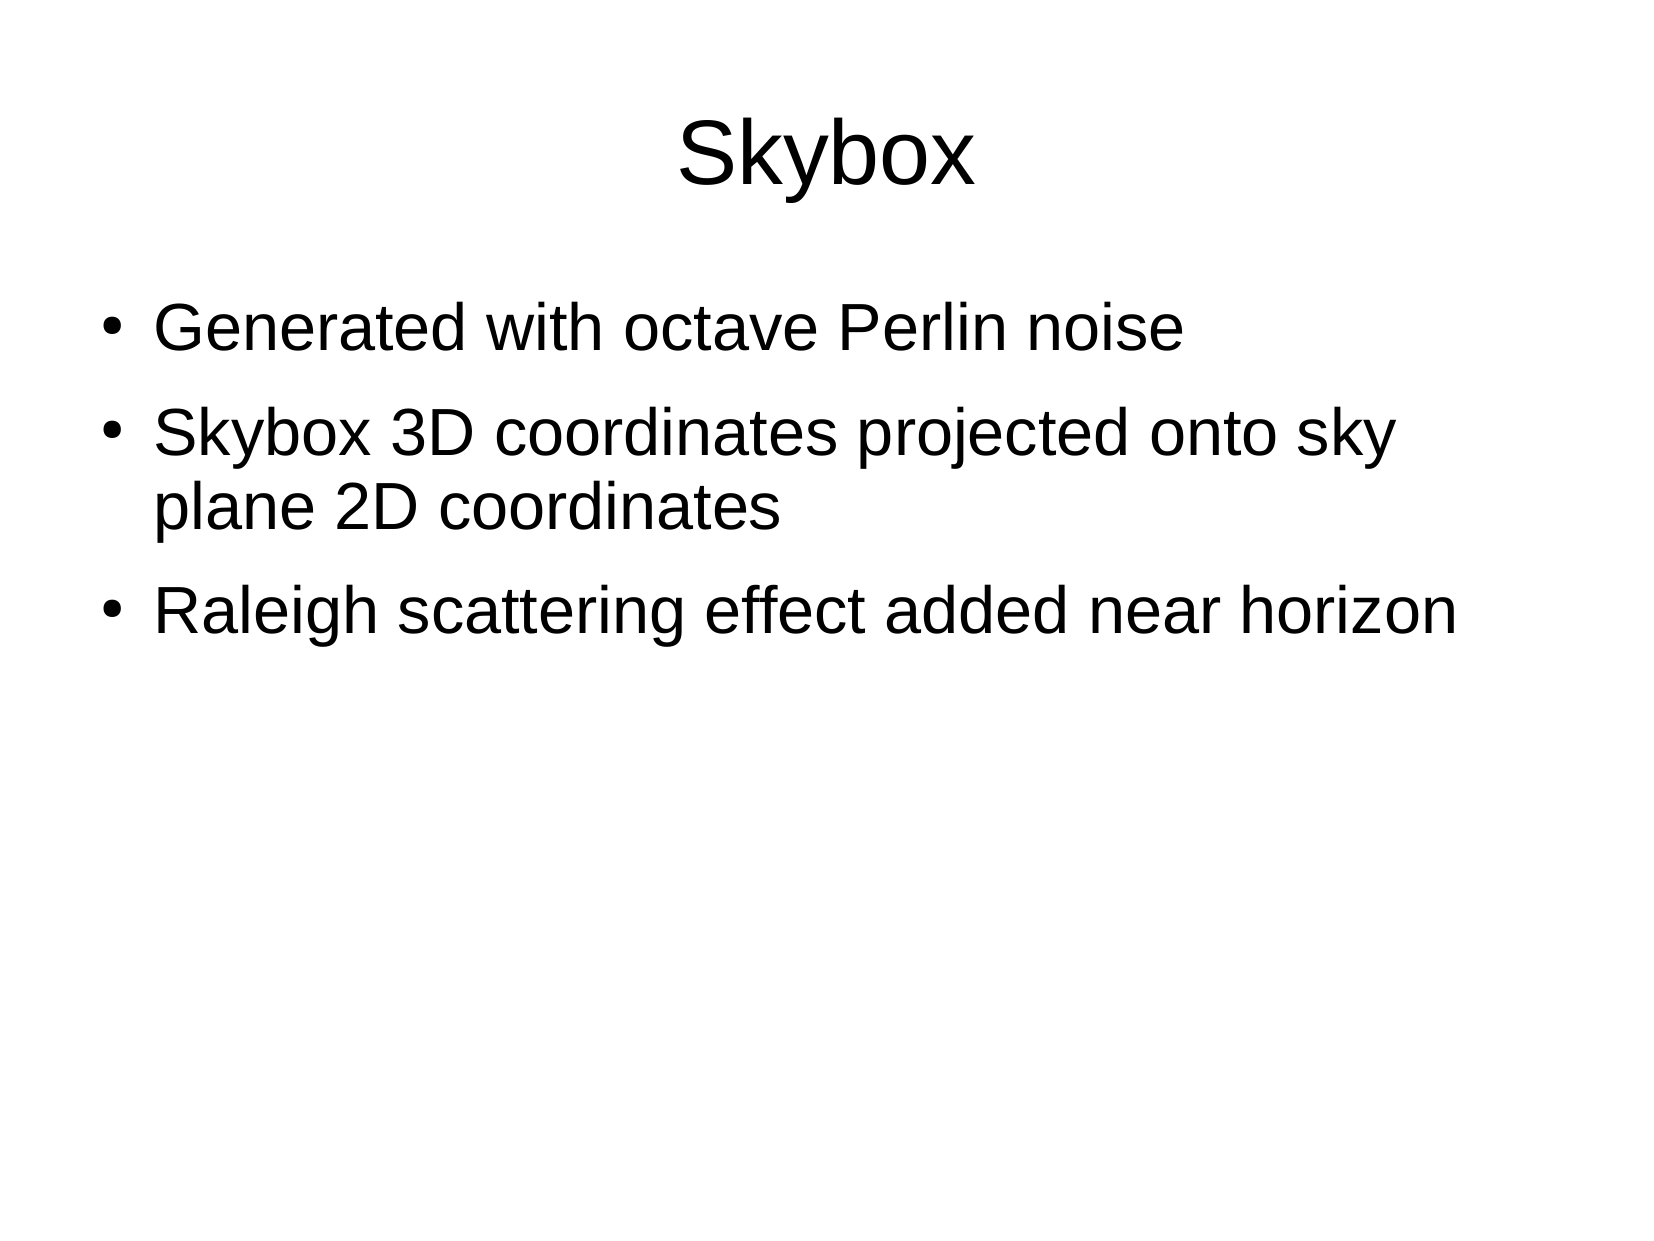

# Skybox
Generated with octave Perlin noise
Skybox 3D coordinates projected onto sky plane 2D coordinates
Raleigh scattering effect added near horizon